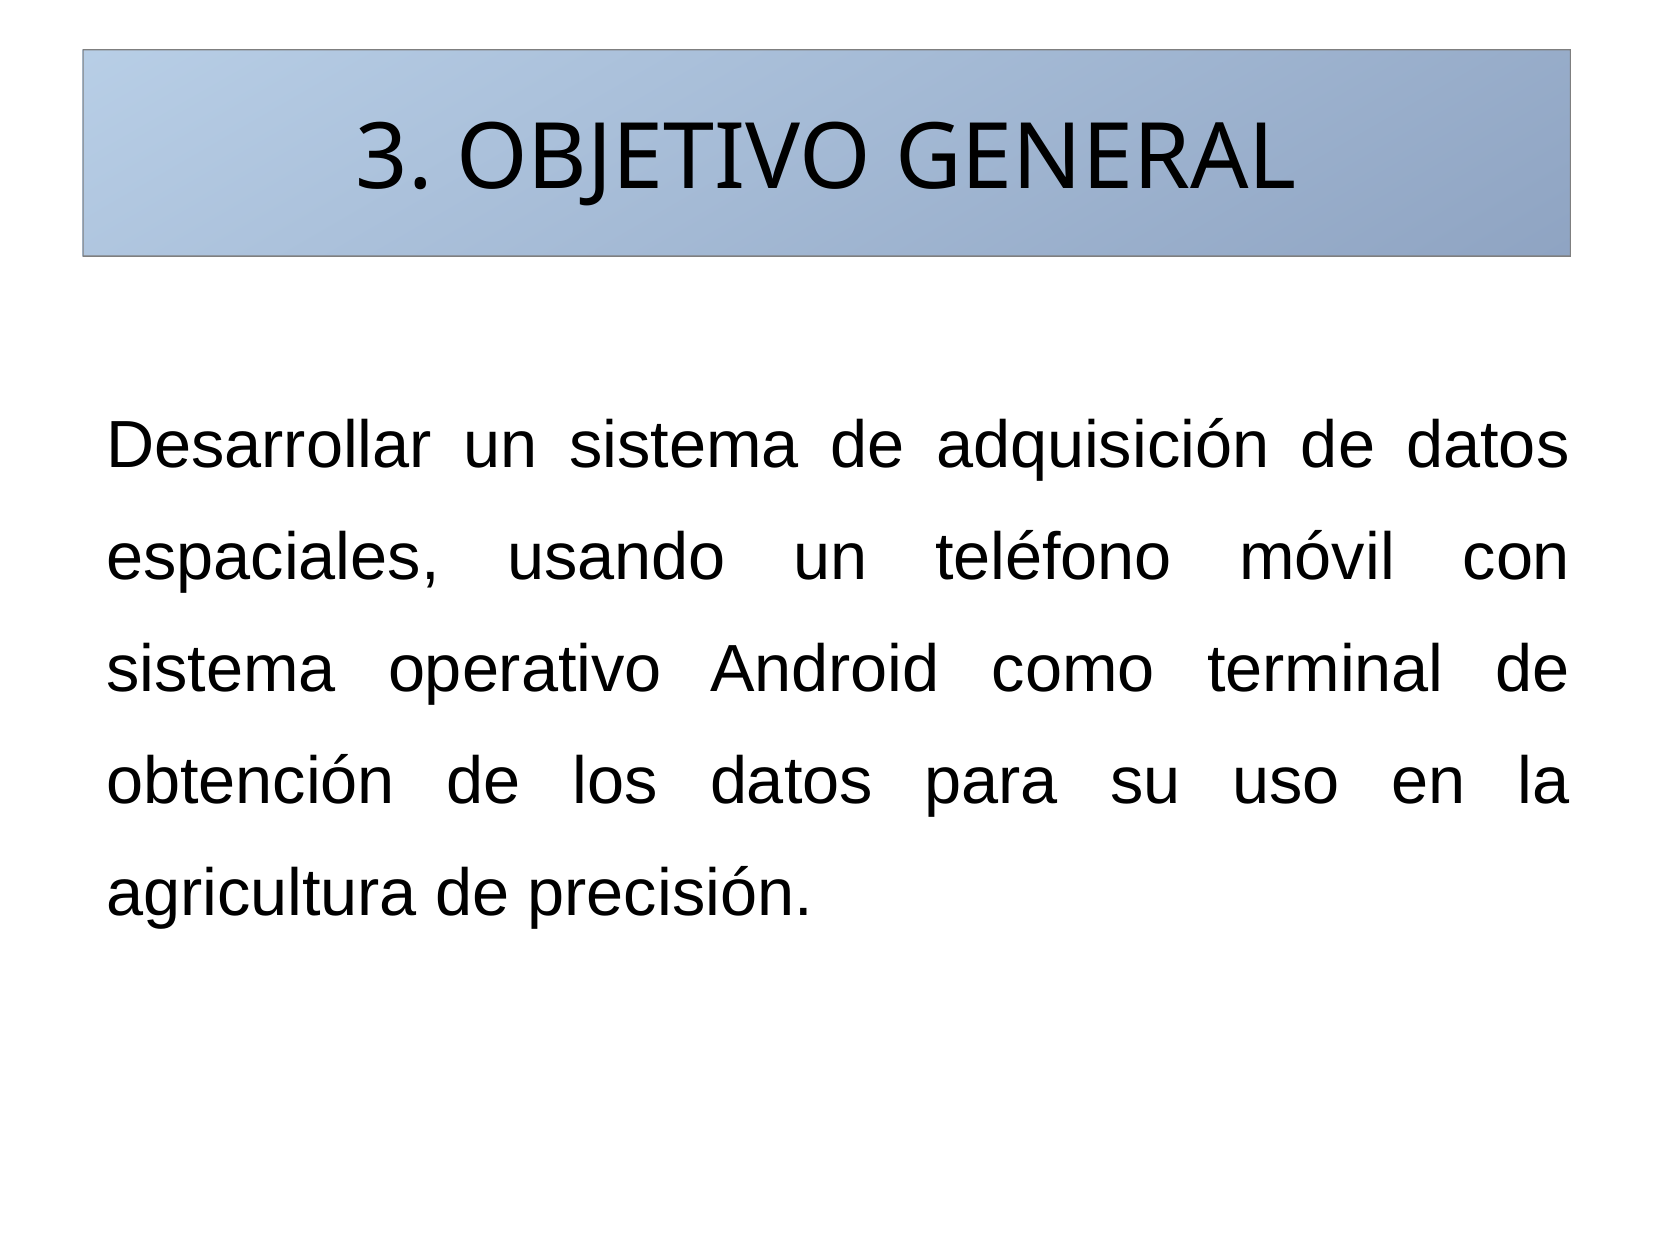

# 3. OBJETIVO GENERAL
Desarrollar un sistema de adquisición de datos espaciales, usando un teléfono móvil con sistema operativo Android como terminal de obtención de los datos para su uso en la agricultura de precisión.